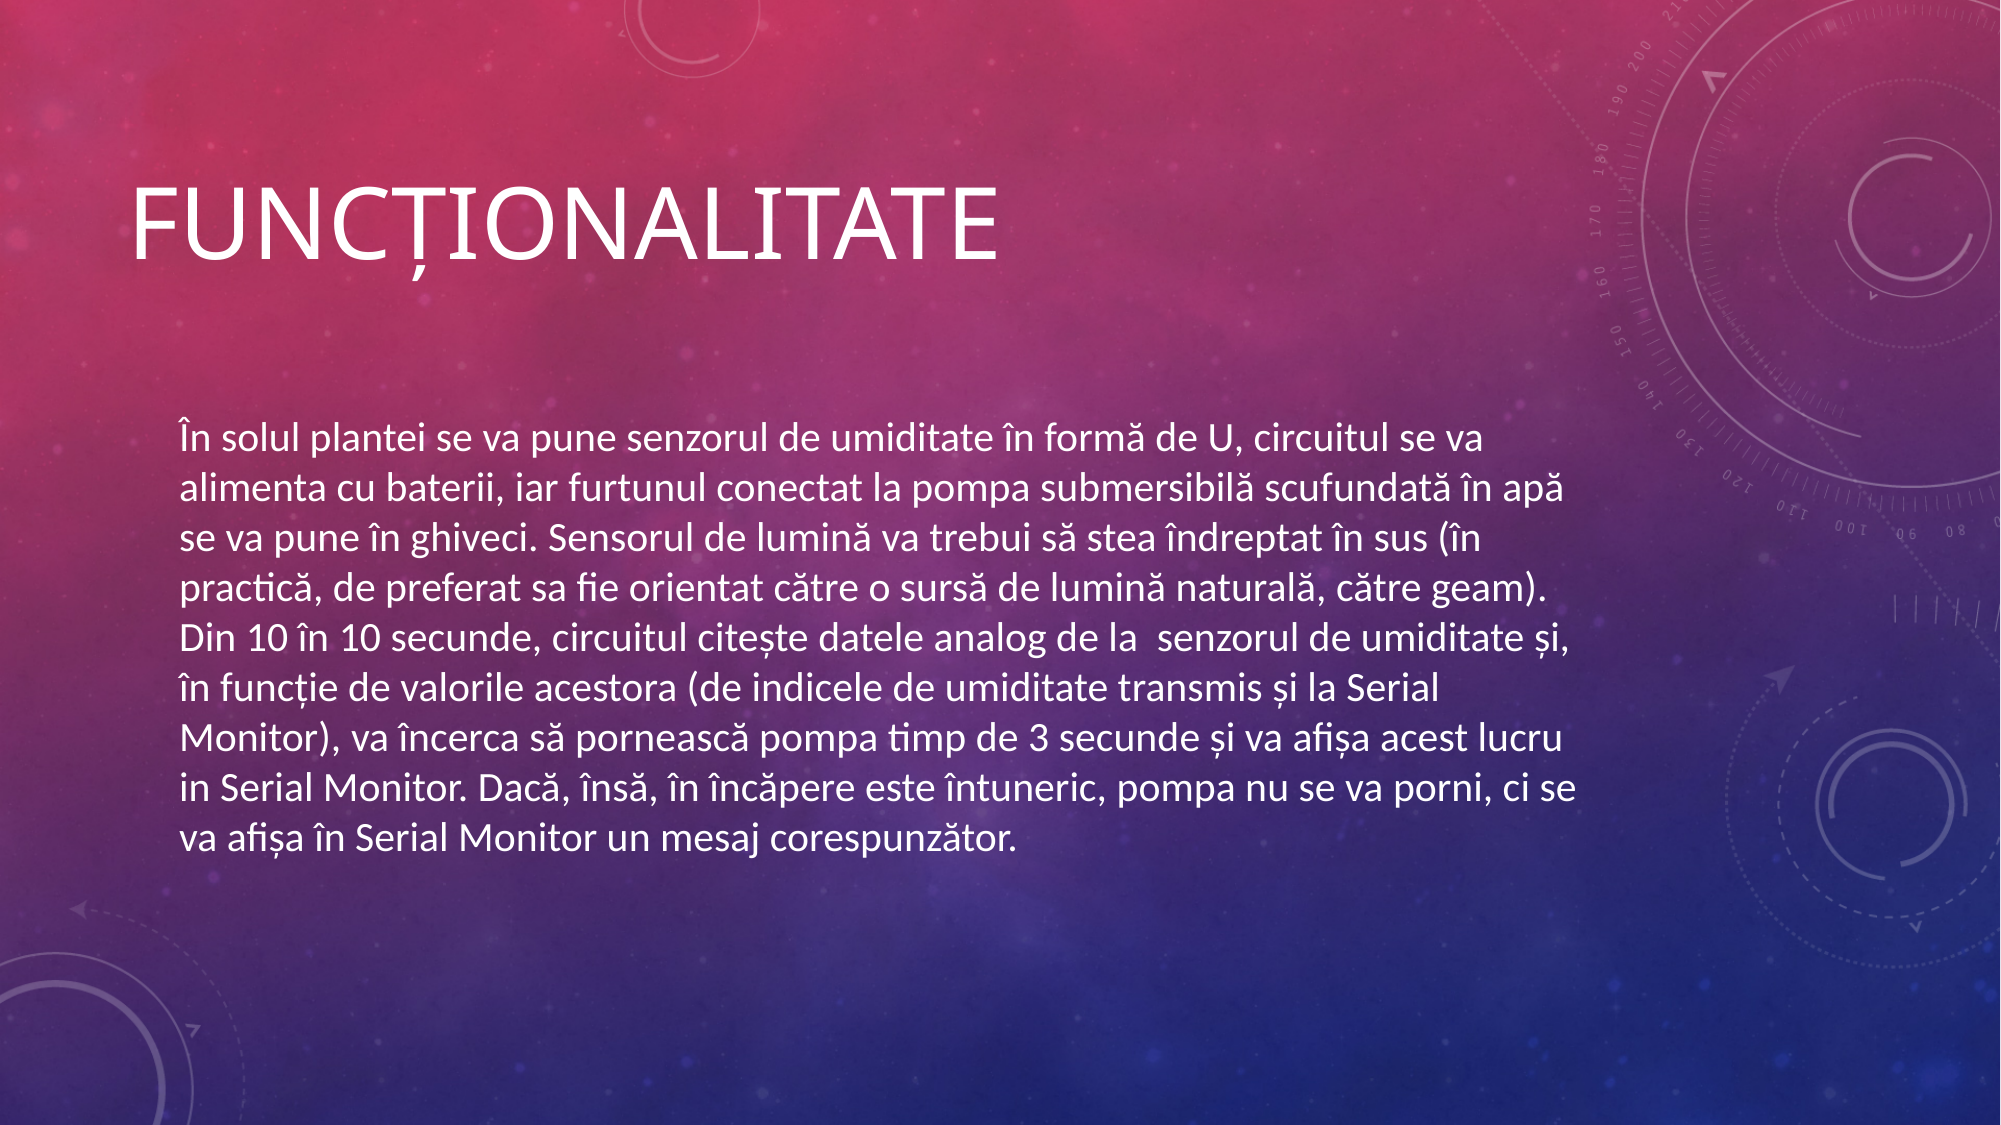

# Funcționalitate
În solul plantei se va pune senzorul de umiditate în formă de U, circuitul se va alimenta cu baterii, iar furtunul conectat la pompa submersibilă scufundată în apă se va pune în ghiveci. Sensorul de lumină va trebui să stea îndreptat în sus (în practică, de preferat sa fie orientat către o sursă de lumină naturală, către geam). Din 10 în 10 secunde, circuitul citește datele analog de la senzorul de umiditate și, în funcție de valorile acestora (de indicele de umiditate transmis și la Serial Monitor), va încerca să pornească pompa timp de 3 secunde și va afișa acest lucru in Serial Monitor. Dacă, însă, în încăpere este întuneric, pompa nu se va porni, ci se va afișa în Serial Monitor un mesaj corespunzător.